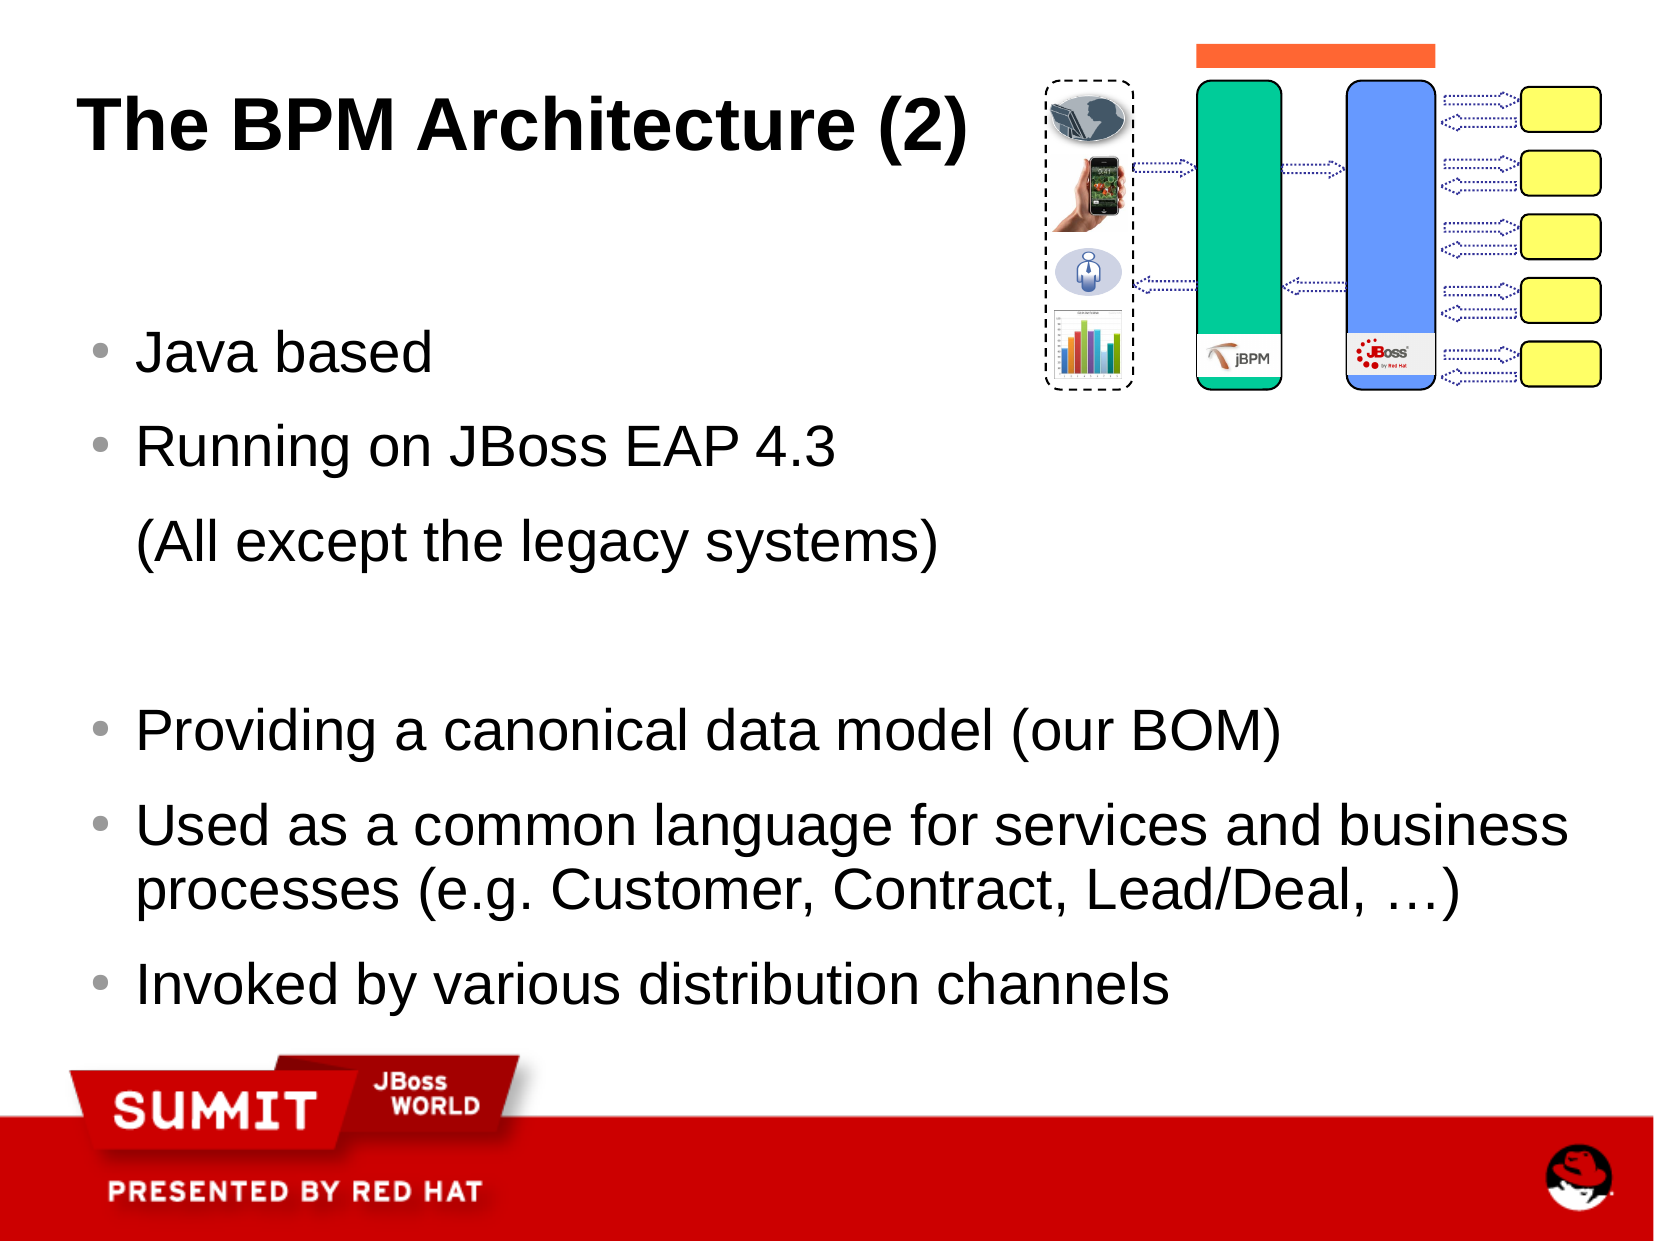

# The BPM Architecture (2)
Java based
Running on JBoss EAP 4.3
(All except the legacy systems)
Providing a canonical data model (our BOM)
Used as a common language for services and business processes (e.g. Customer, Contract, Lead/Deal, …)
Invoked by various distribution channels